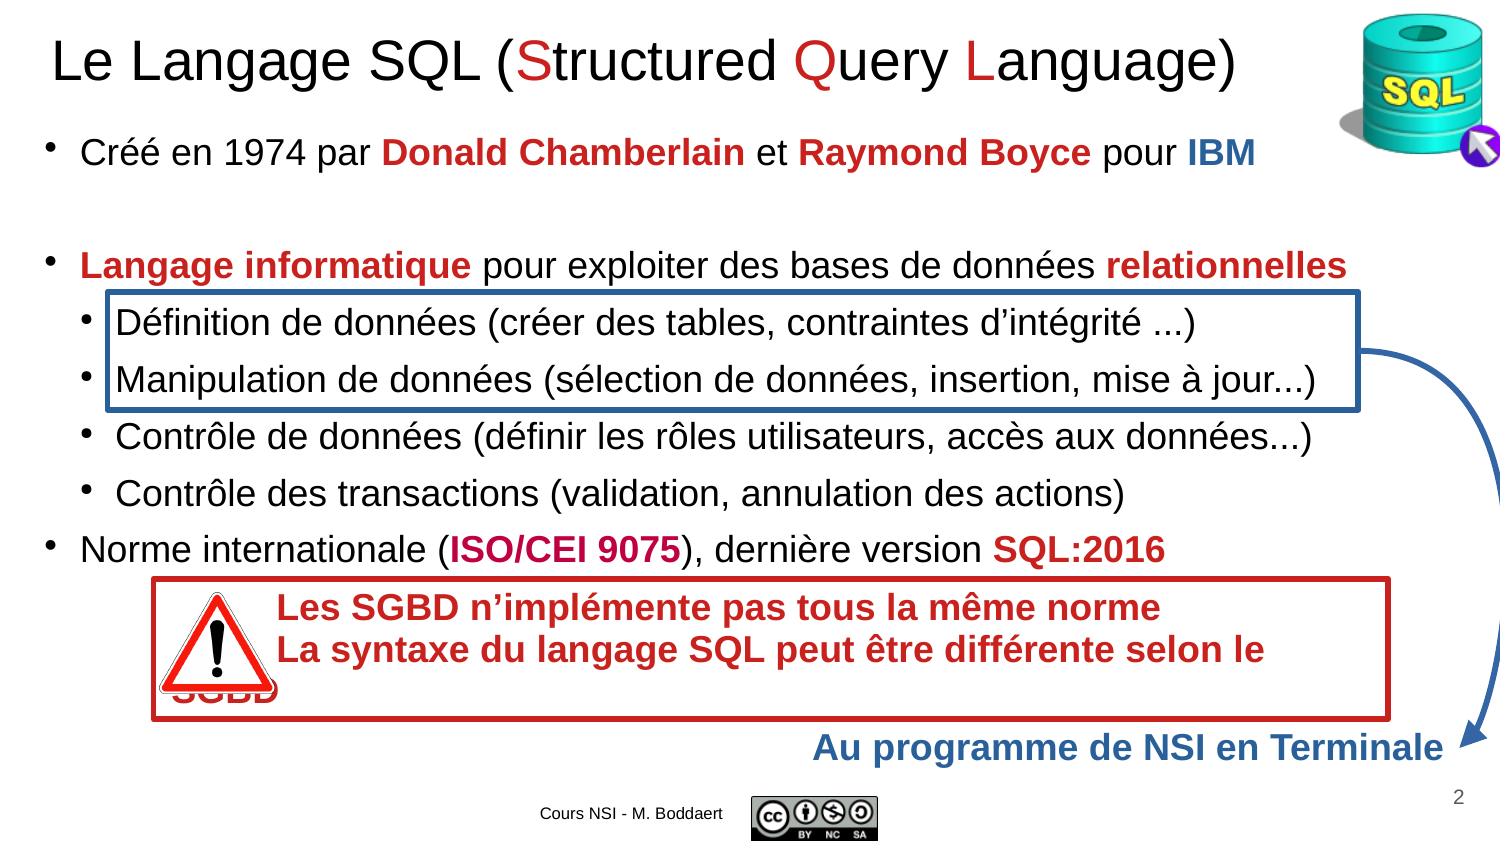

# Le Langage SQL (Structured Query Language)
Créé en 1974 par Donald Chamberlain et Raymond Boyce pour IBM
Langage informatique pour exploiter des bases de données relationnelles
Définition de données (créer des tables, contraintes d’intégrité ...)
Manipulation de données (sélection de données, insertion, mise à jour...)
Contrôle de données (définir les rôles utilisateurs, accès aux données...)
Contrôle des transactions (validation, annulation des actions)
Norme internationale (ISO/CEI 9075), dernière version SQL:2016
 Les SGBD n’implémente pas tous la même norme
 La syntaxe du langage SQL peut être différente selon le SGBD
Au programme de NSI en Terminale